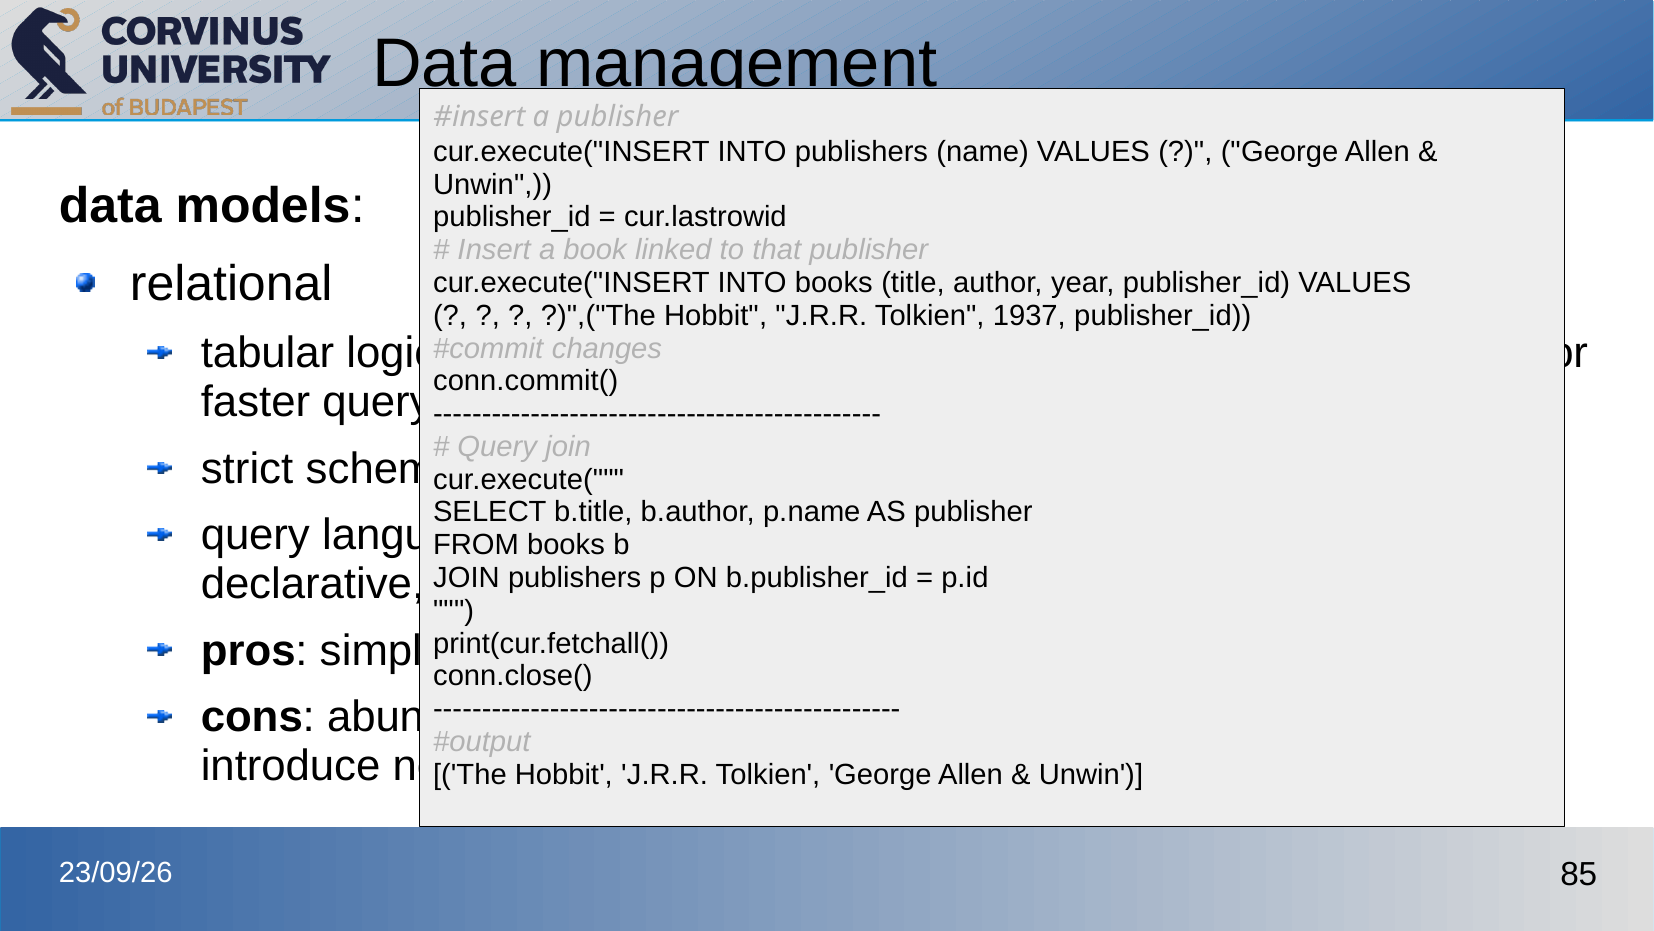

# Data management
#insert a publisher
cur.execute("INSERT INTO publishers (name) VALUES (?)", ("George Allen & Unwin",))
publisher_id = cur.lastrowid
# Insert a book linked to that publisher
cur.execute("INSERT INTO books (title, author, year, publisher_id) VALUES (?, ?, ?, ?)",("The Hobbit", "J.R.R. Tolkien", 1937, publisher_id))
#commit changes
conn.commit()
----------------------------------------------
# Query join
cur.execute("""
SELECT b.title, b.author, p.name AS publisher
FROM books b
JOIN publishers p ON b.publisher_id = p.id
""")
print(cur.fetchall())
conn.close()
------------------------------------------------
#output
[('The Hobbit', 'J.R.R. Tolkien', 'George Allen & Unwin')]
data models:
relational
tabular logic: main tables, subtables for standardization, index tables for faster query
strict schemas
query language for data retrieval → SQL (structured query language): declarative, specify the result, not the algorithm
pros: simple logic, widely used
cons: abundant schema systems, lots of superficial data, tedious to introduce new features, complicated table structure